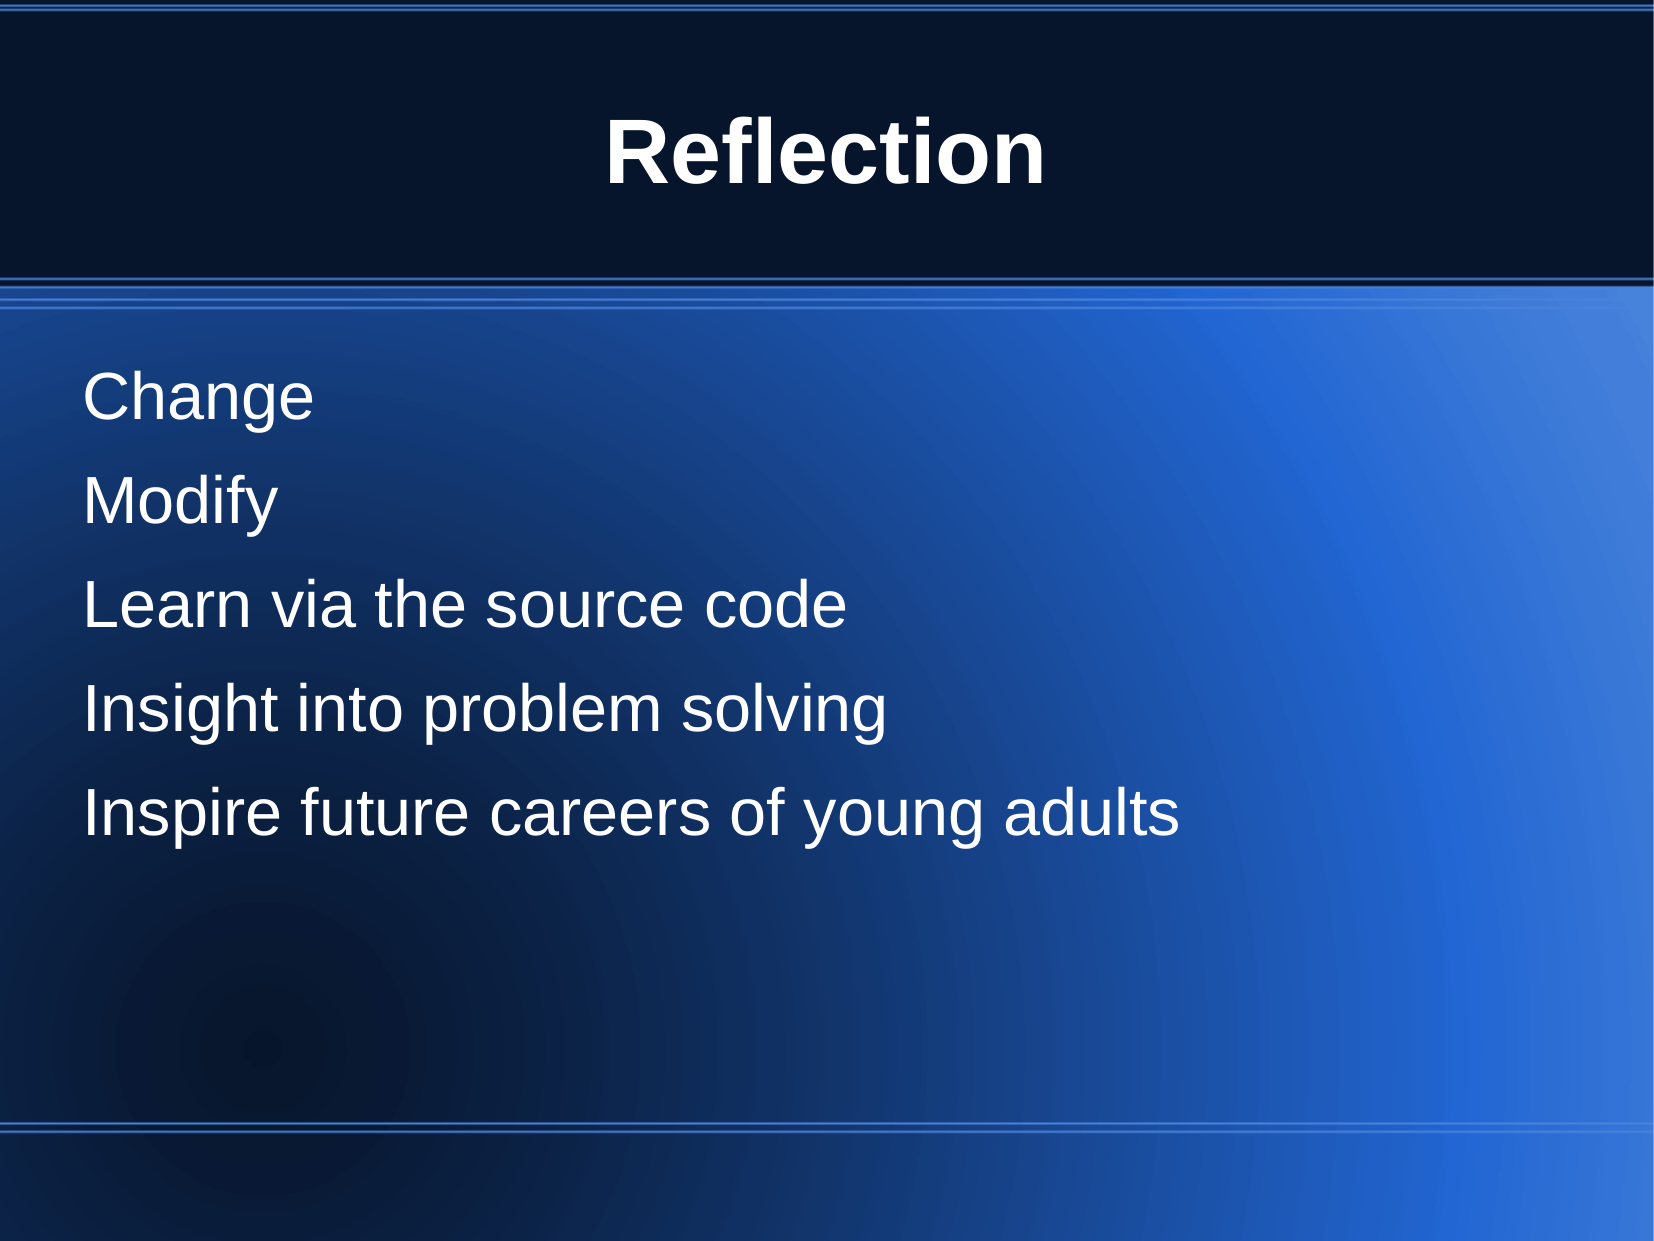

# Reflection
Change
Modify
Learn via the source code
Insight into problem solving
Inspire future careers of young adults